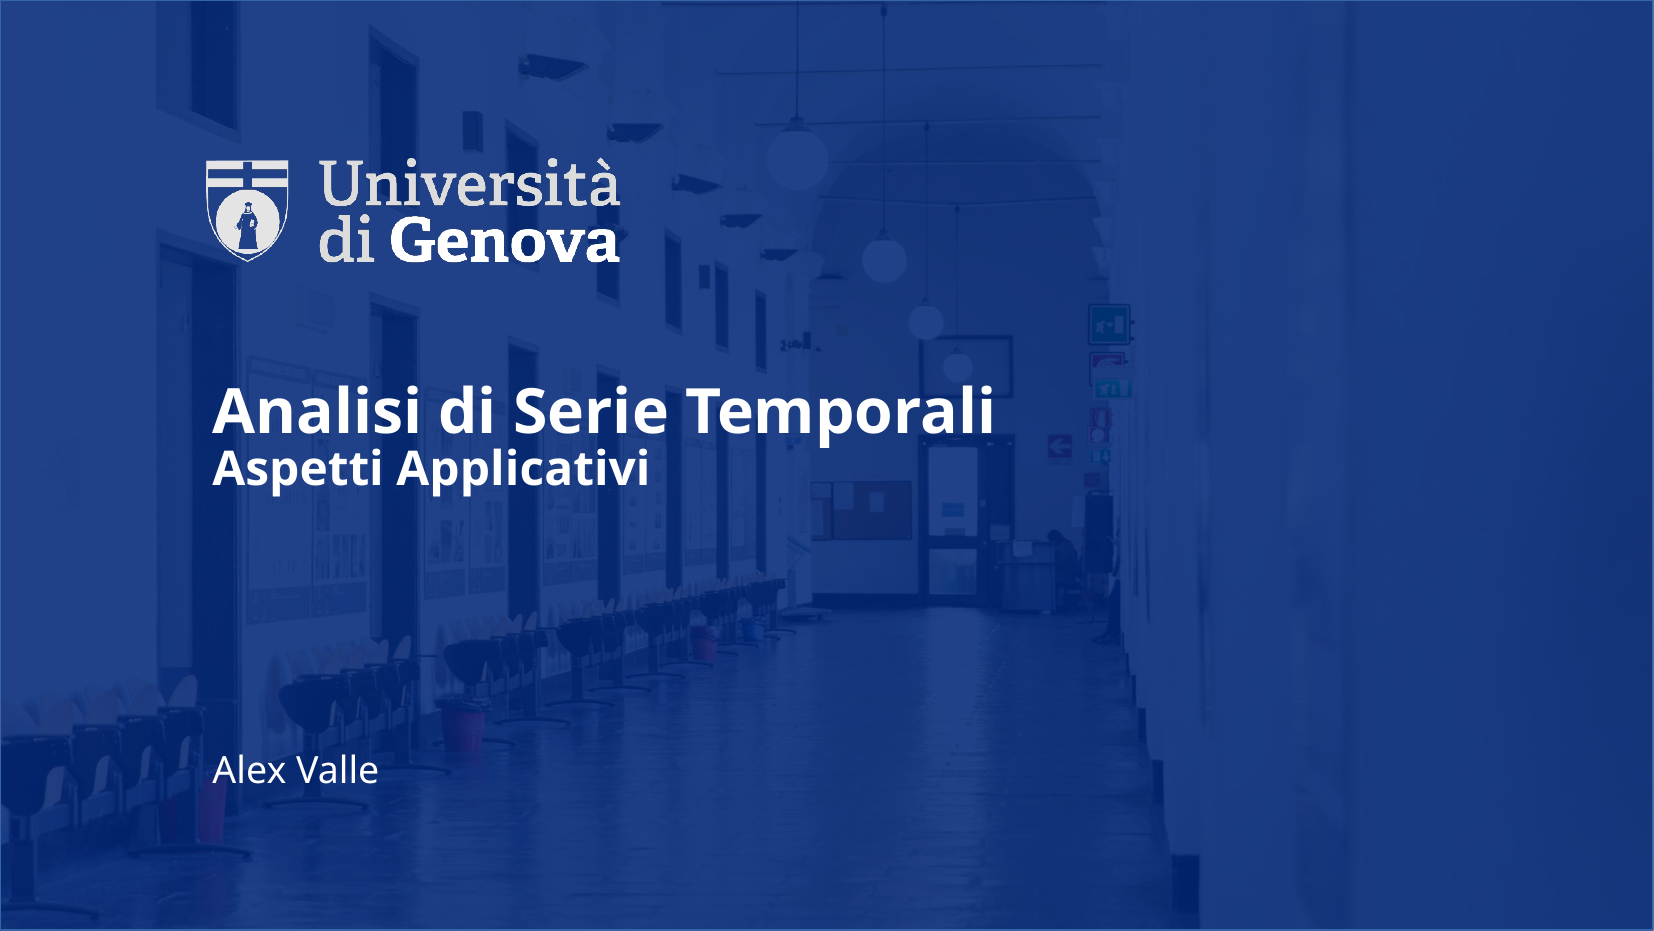

Analisi di Serie Temporali
Aspetti Applicativi
Alex Valle